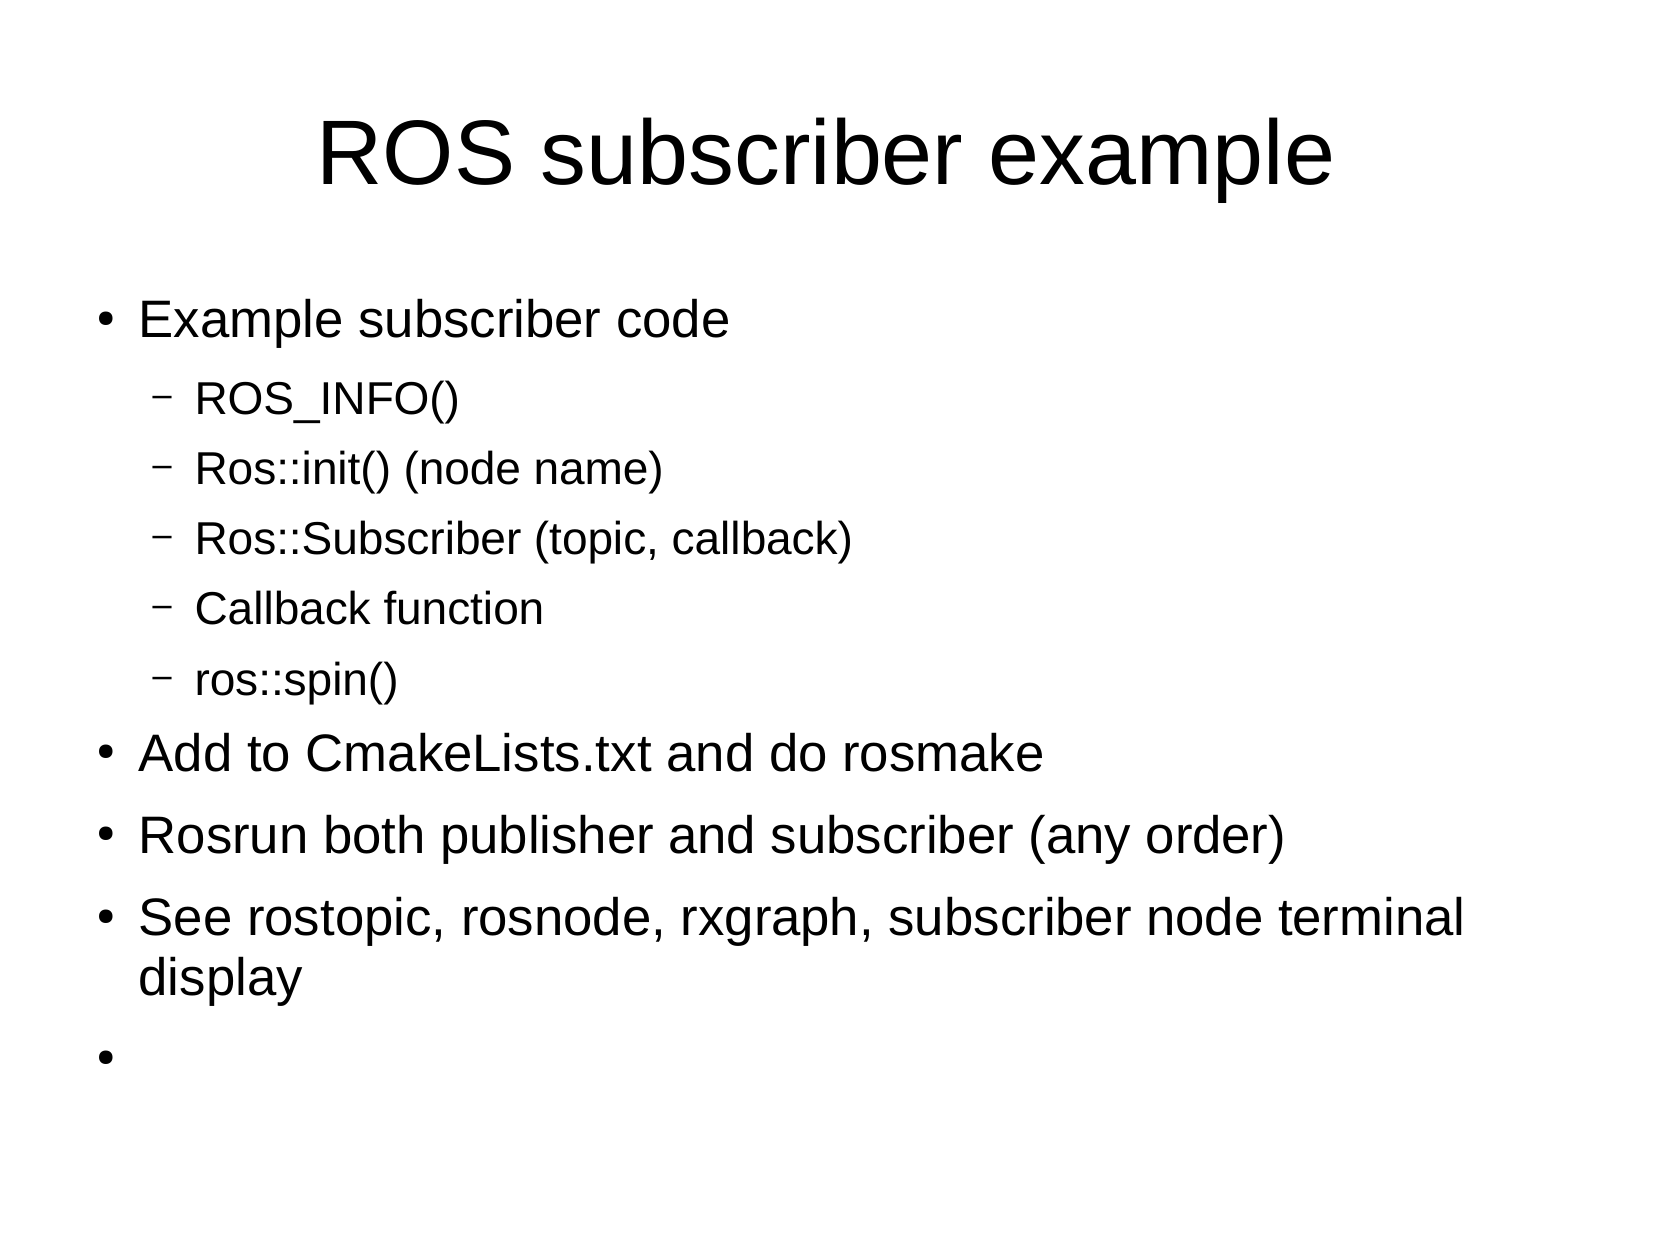

# ROS subscriber example
Example subscriber code
ROS_INFO()
Ros::init() (node name)
Ros::Subscriber (topic, callback)
Callback function
ros::spin()
Add to CmakeLists.txt and do rosmake
Rosrun both publisher and subscriber (any order)
See rostopic, rosnode, rxgraph, subscriber node terminal display